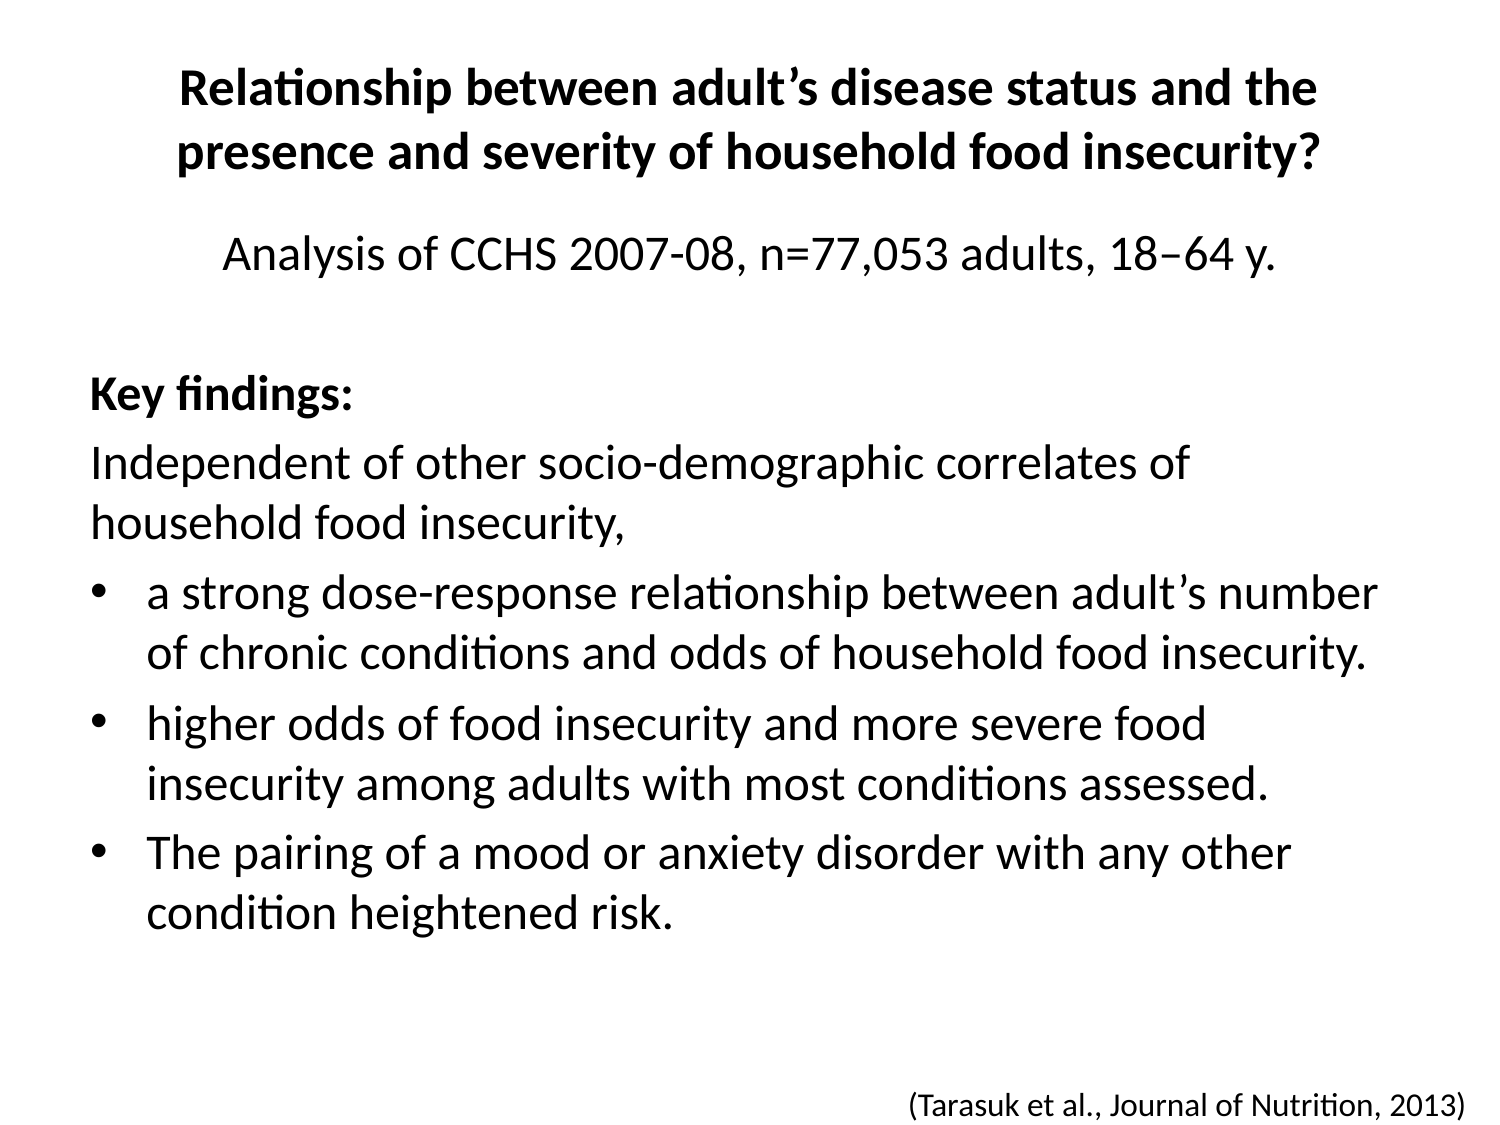

# Relationship between adult’s disease status and the presence and severity of household food insecurity?
Analysis of CCHS 2007-08, n=77,053 adults, 18–64 y.
Key findings:
Independent of other socio-demographic correlates of household food insecurity,
a strong dose-response relationship between adult’s number of chronic conditions and odds of household food insecurity.
higher odds of food insecurity and more severe food insecurity among adults with most conditions assessed.
The pairing of a mood or anxiety disorder with any other condition heightened risk.
(Tarasuk et al., Journal of Nutrition, 2013)